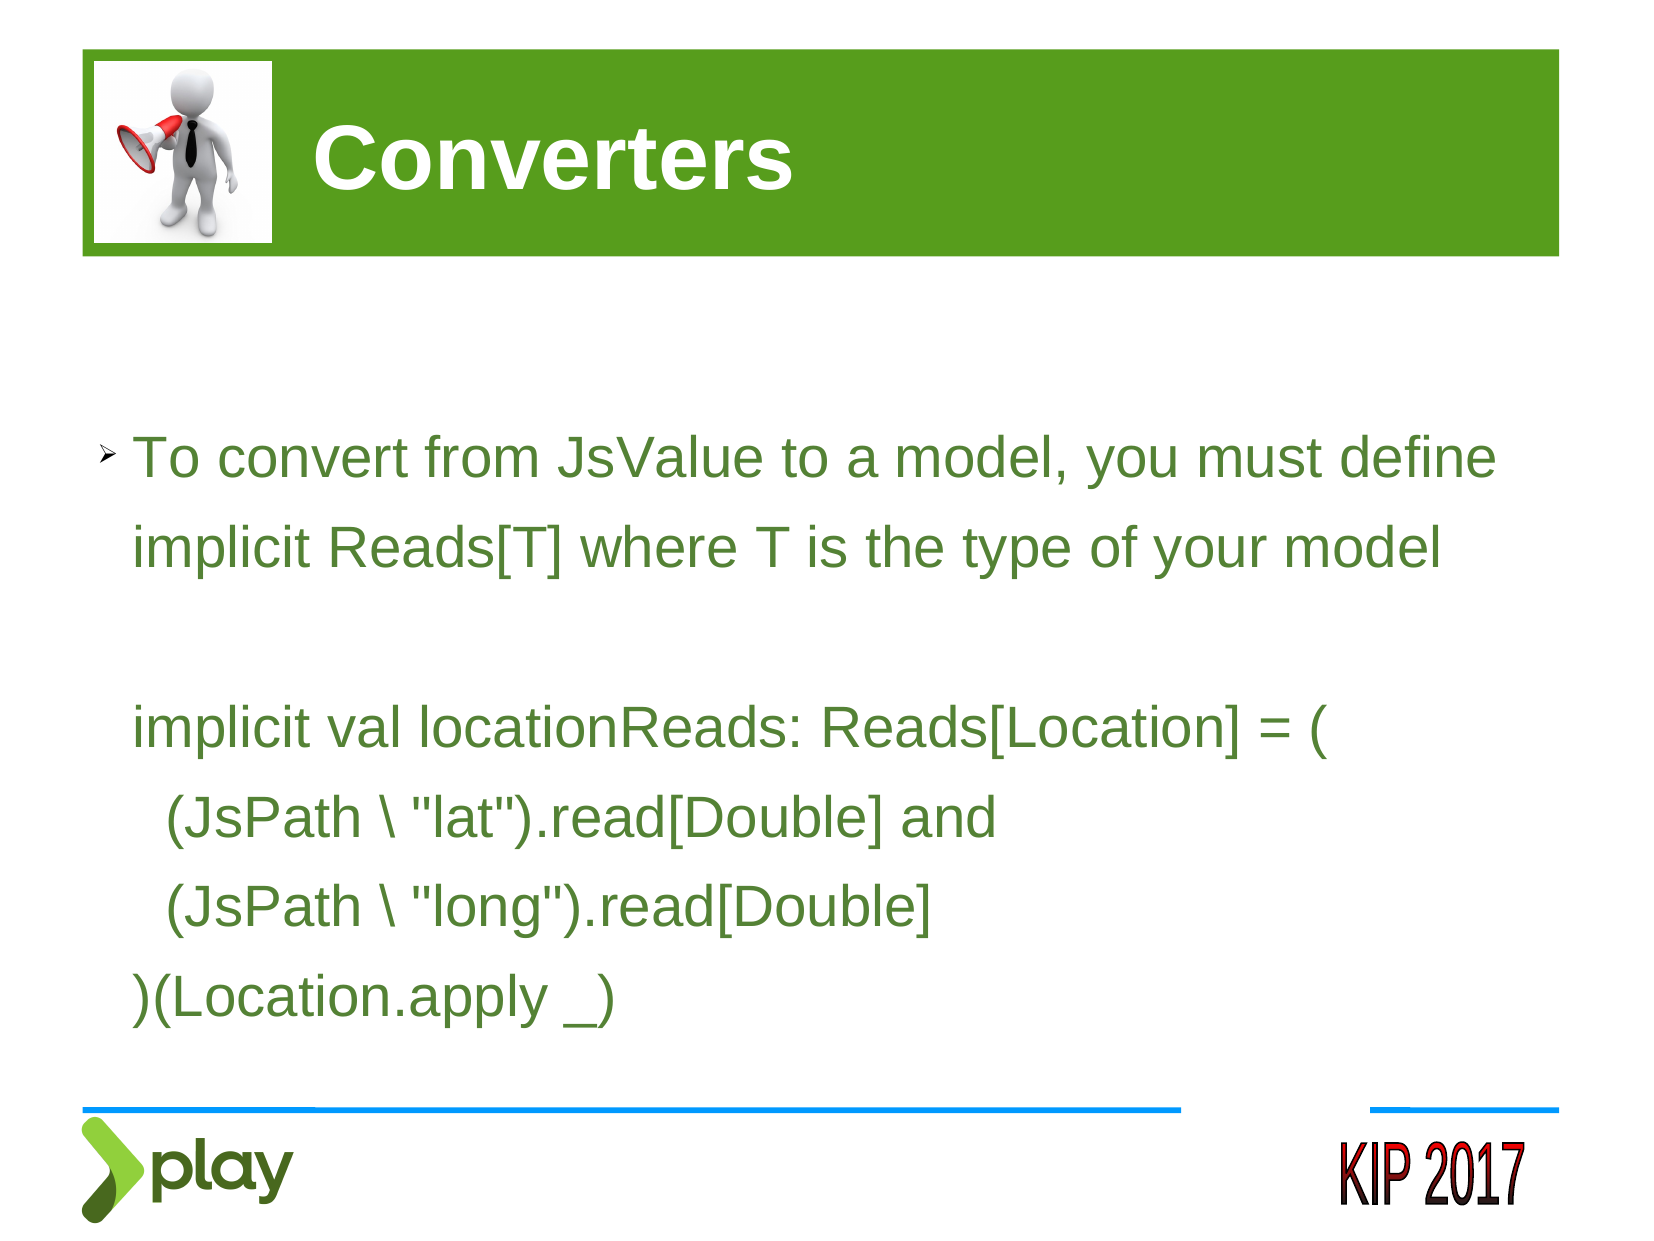

# Converters
To convert from JsValue to a model, you must define
implicit Reads[T] where T is the type of your model
implicit val locationReads: Reads[Location] = (
 (JsPath \ "lat").read[Double] and
 (JsPath \ "long").read[Double]
)(Location.apply _)